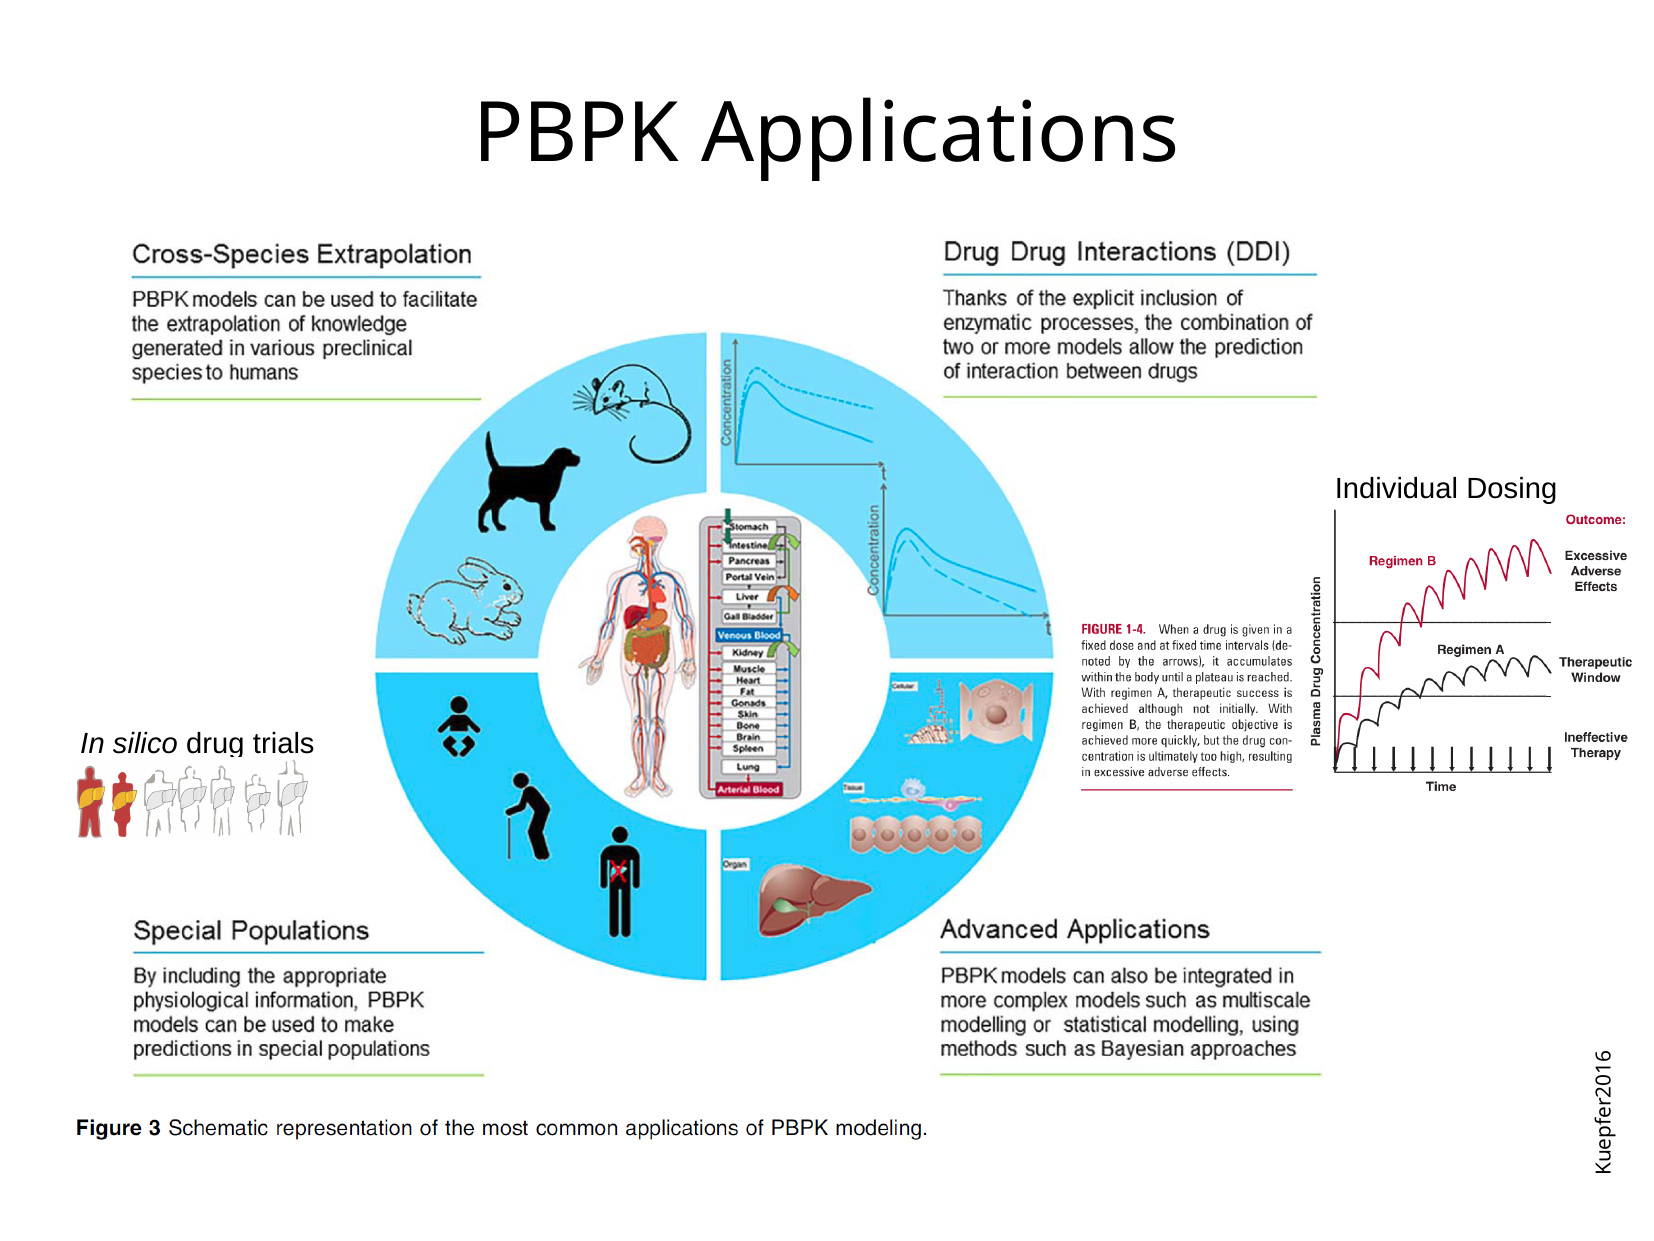

# PBPK Applications
Individual Dosing
In silico drug trials
Kuepfer2016